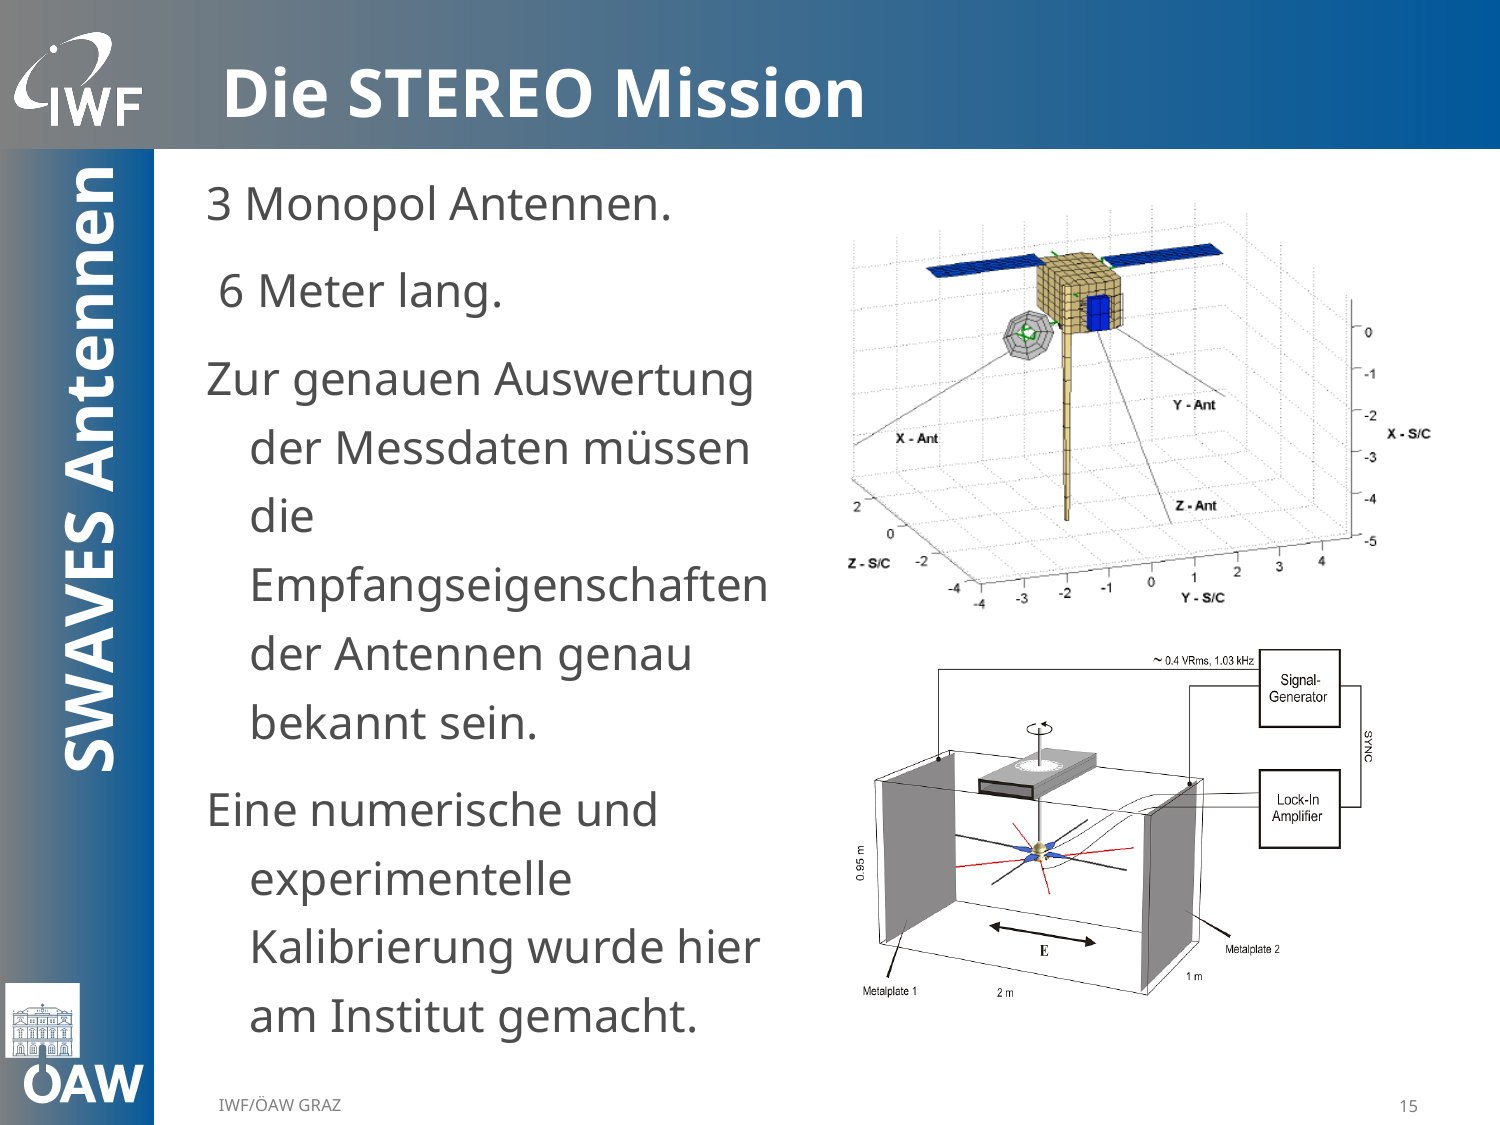

# Die STEREO Mission
3 Monopol Antennen.
 6 Meter lang.
Zur genauen Auswertung der Messdaten müssen die Empfangseigenschaften der Antennen genau bekannt sein.
Eine numerische und experimentelle Kalibrierung wurde hier am Institut gemacht.
SWAVES Antennen
IWF/ÖAW GRAZ
15